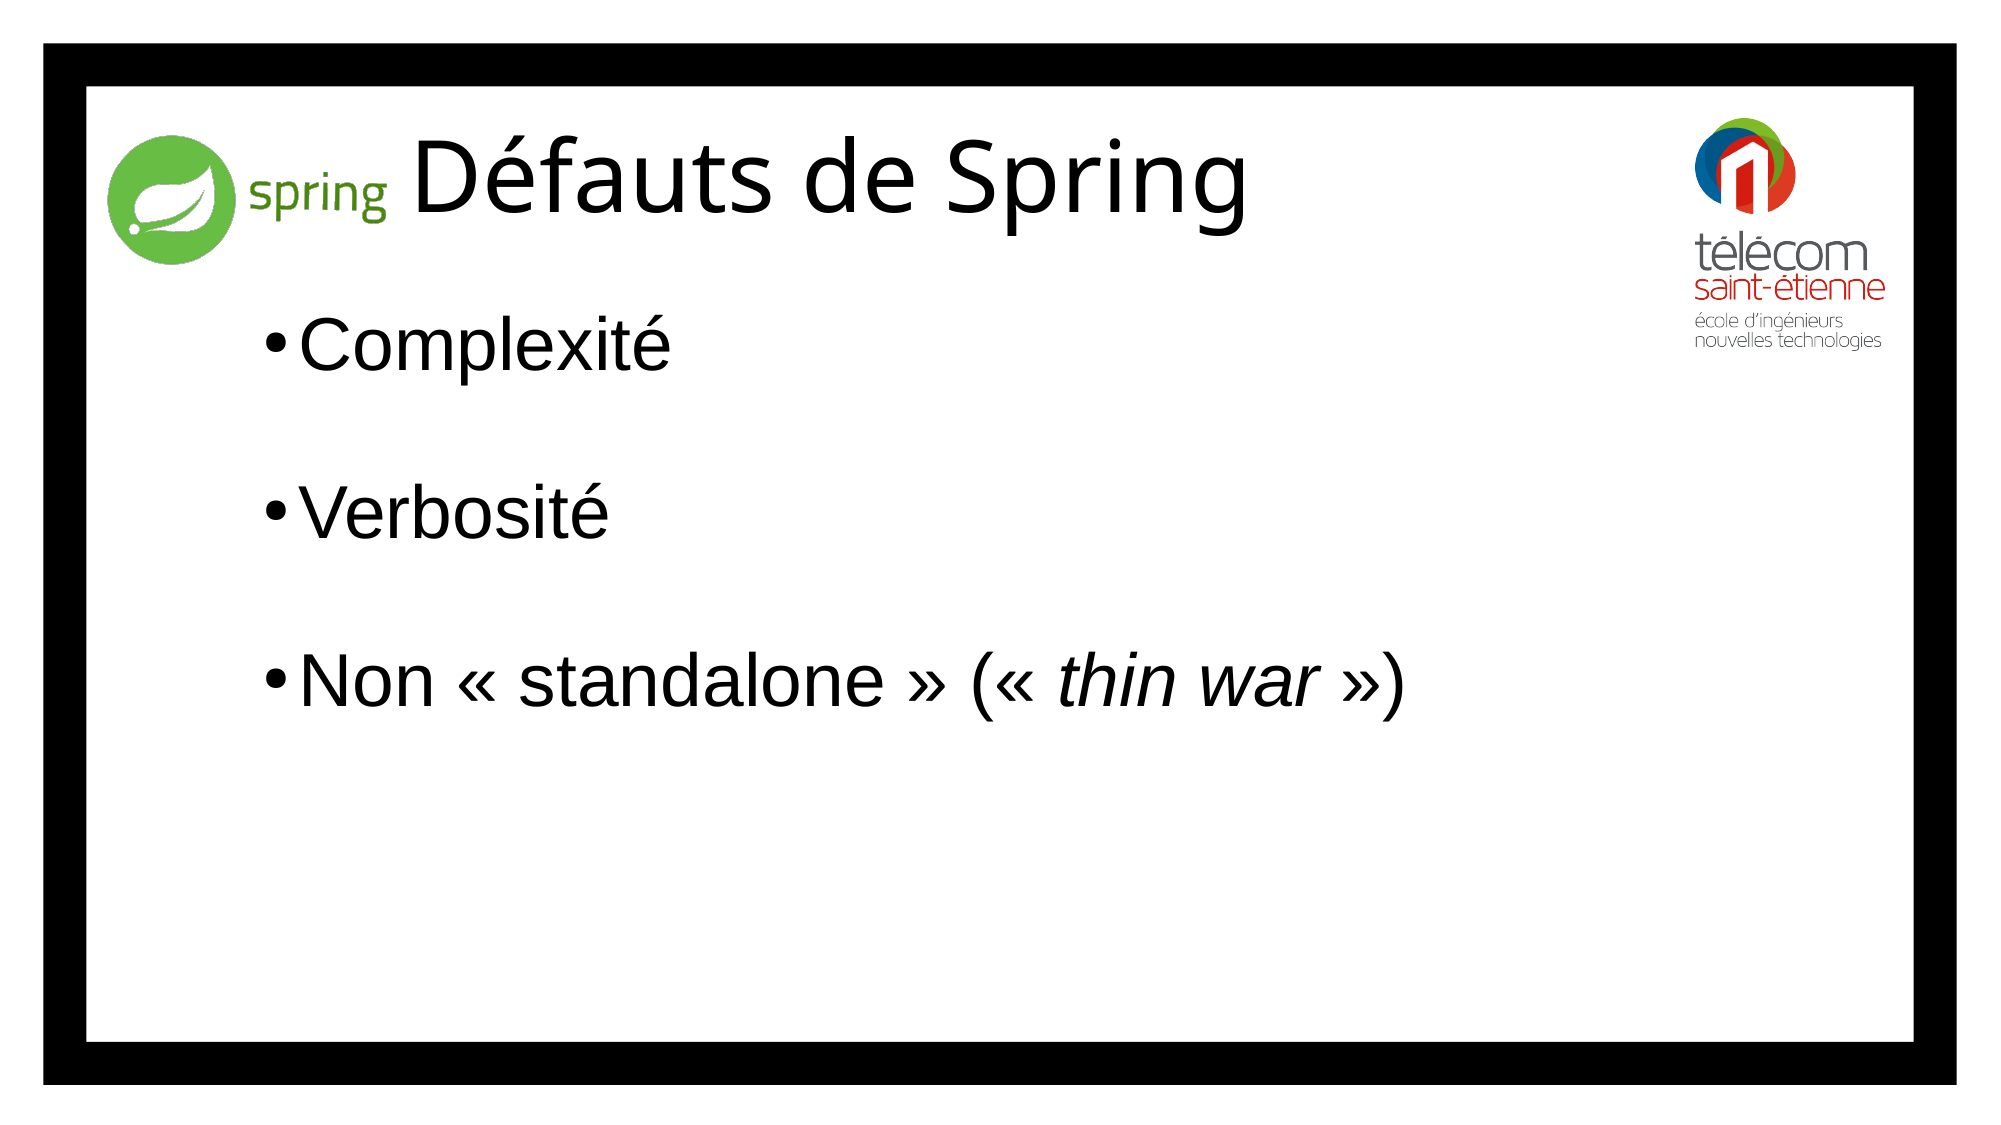

# Défauts de Spring
Complexité
Verbosité
Non « standalone » (« thin war »)